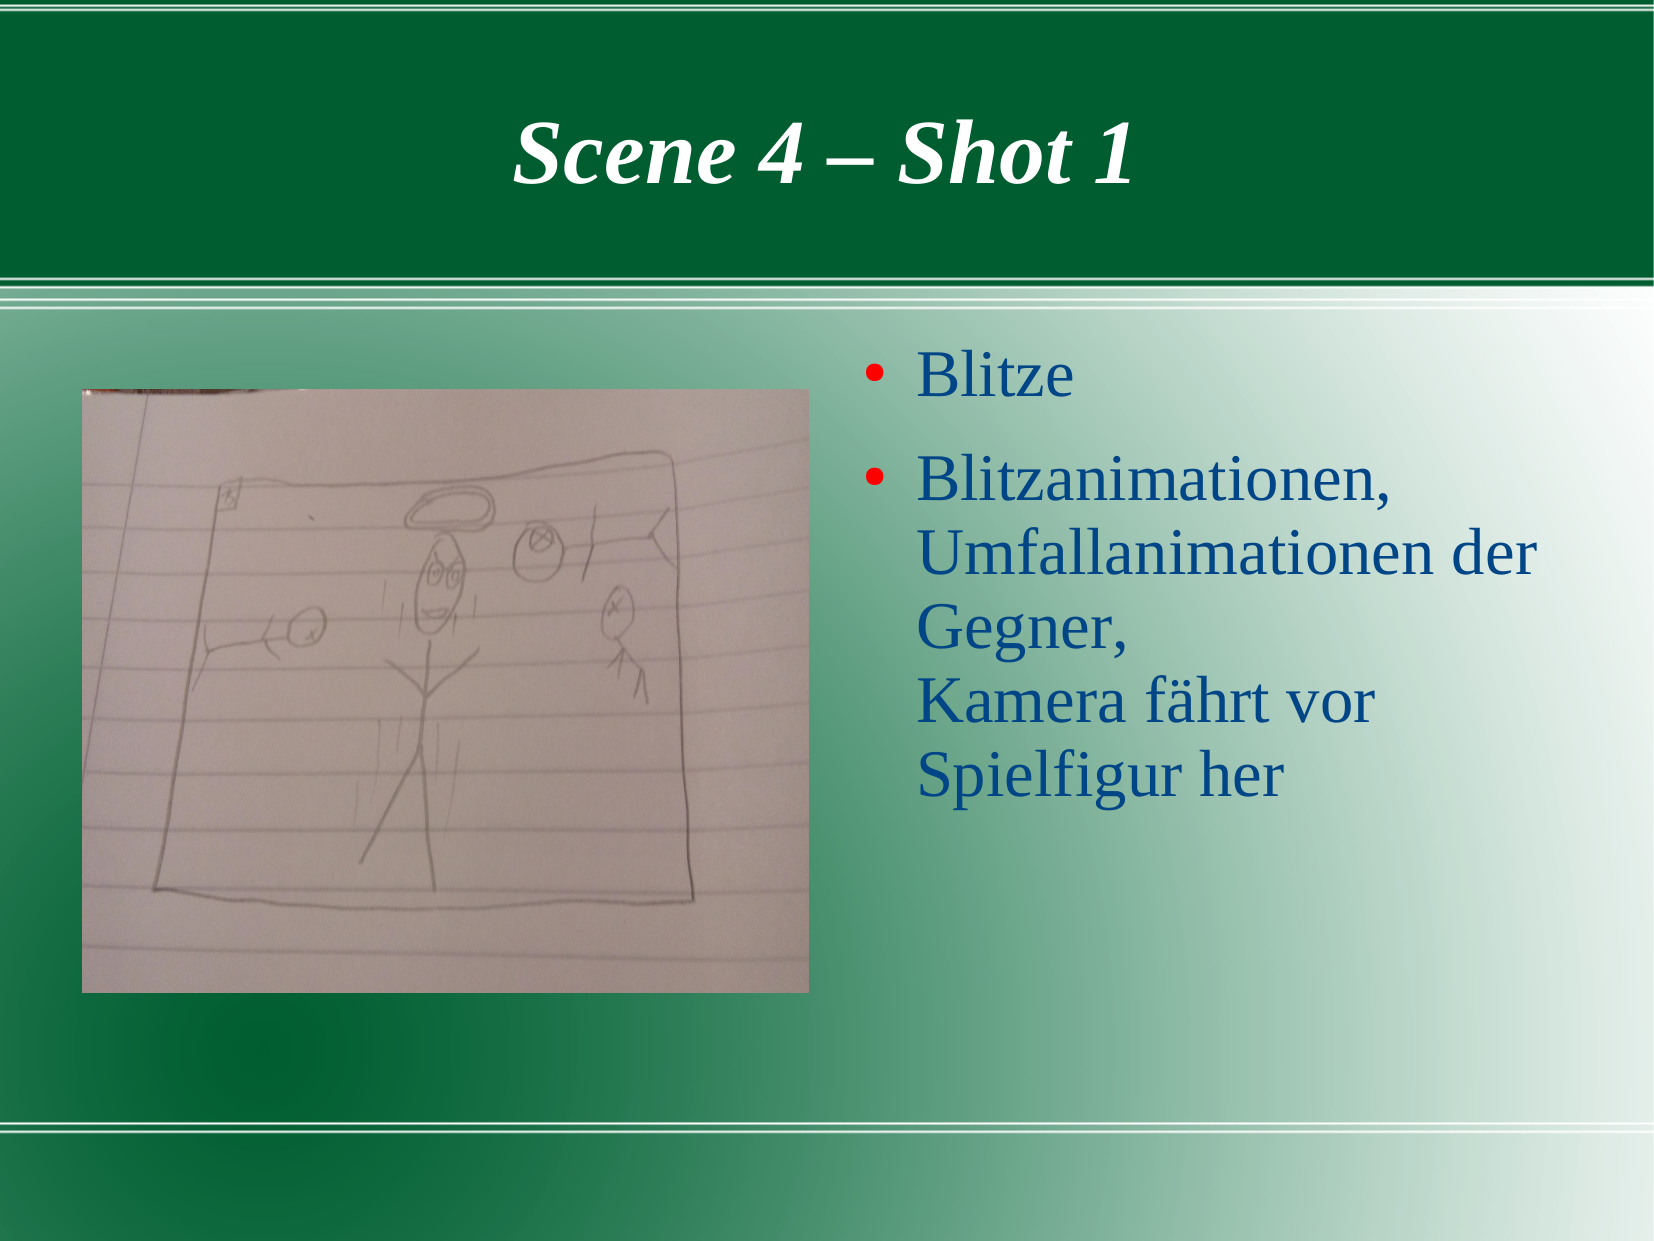

# Scene 4 – Shot 1
Blitze
Blitzanimationen, Umfallanimationen der Gegner, Kamera fährt vor Spielfigur her